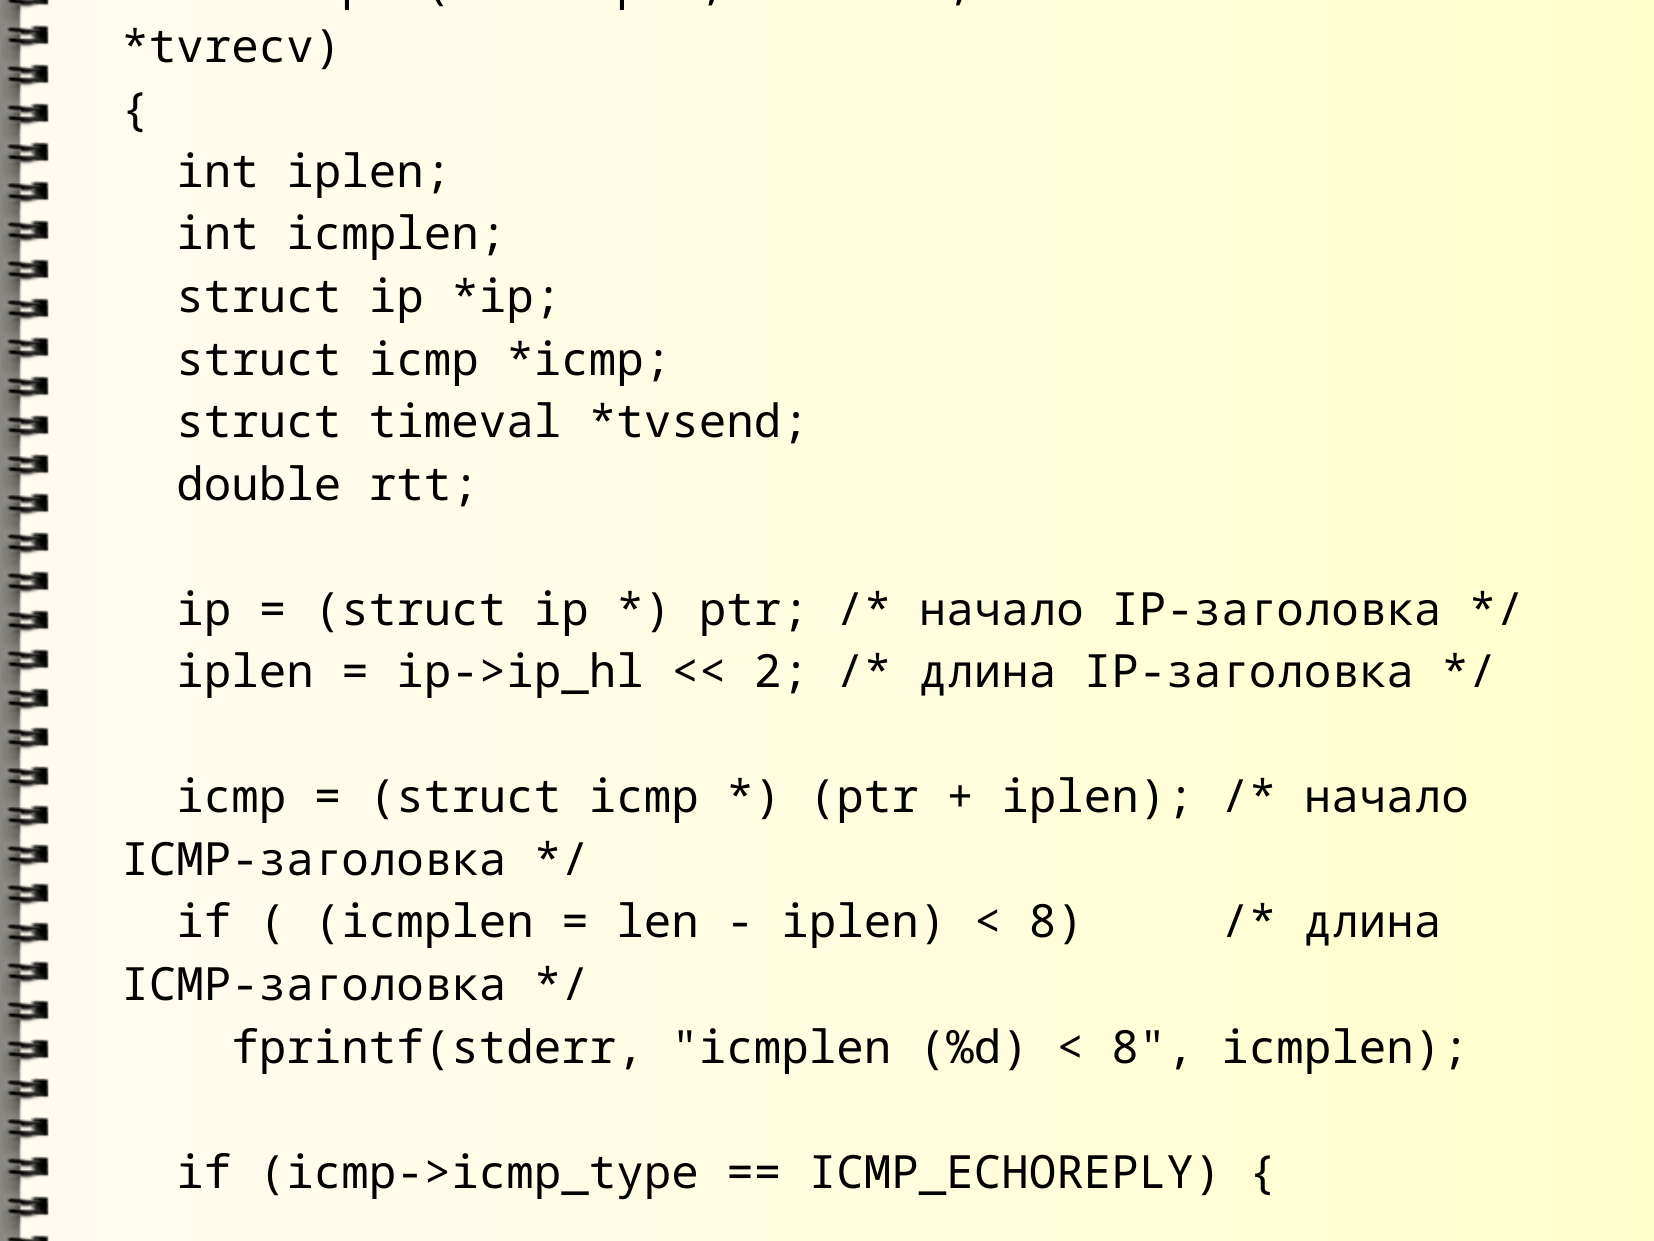

# Разбор пакета:
void output(char *ptr, int len, struct timeval *tvrecv)
{
 int iplen;
 int icmplen;
 struct ip *ip;
 struct icmp *icmp;
 struct timeval *tvsend;
 double rtt;
 ip = (struct ip *) ptr; /* начало IP-заголовка */
 iplen = ip->ip_hl << 2; /* длина IP-заголовка */
 icmp = (struct icmp *) (ptr + iplen); /* начало ICMP-заголовка */
 if ( (icmplen = len - iplen) < 8) /* длина ICMP-заголовка */
 fprintf(stderr, "icmplen (%d) < 8", icmplen);
 if (icmp->icmp_type == ICMP_ECHOREPLY) {
 if (icmp->icmp_id != pid)
 return; /* ответ не на наш запрос ECHO REQUEST */